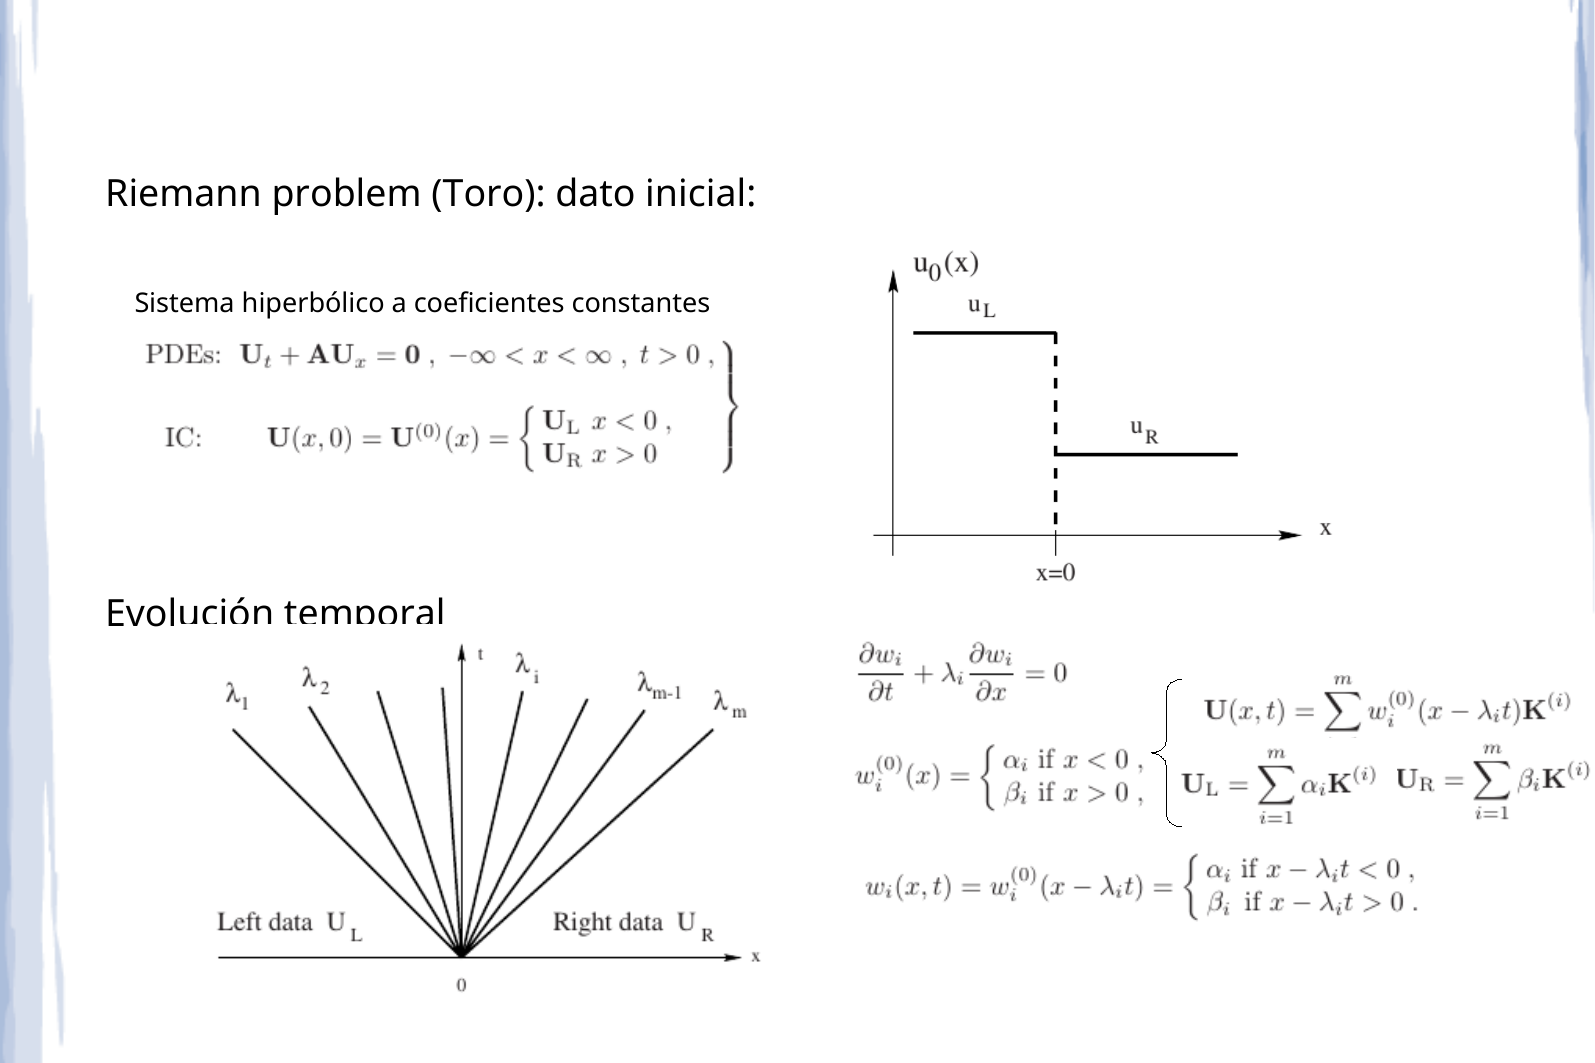

# Riemann problem (Toro): dato inicial:
Sistema hiperbólico a coeficientes constantes
Evolución temporal